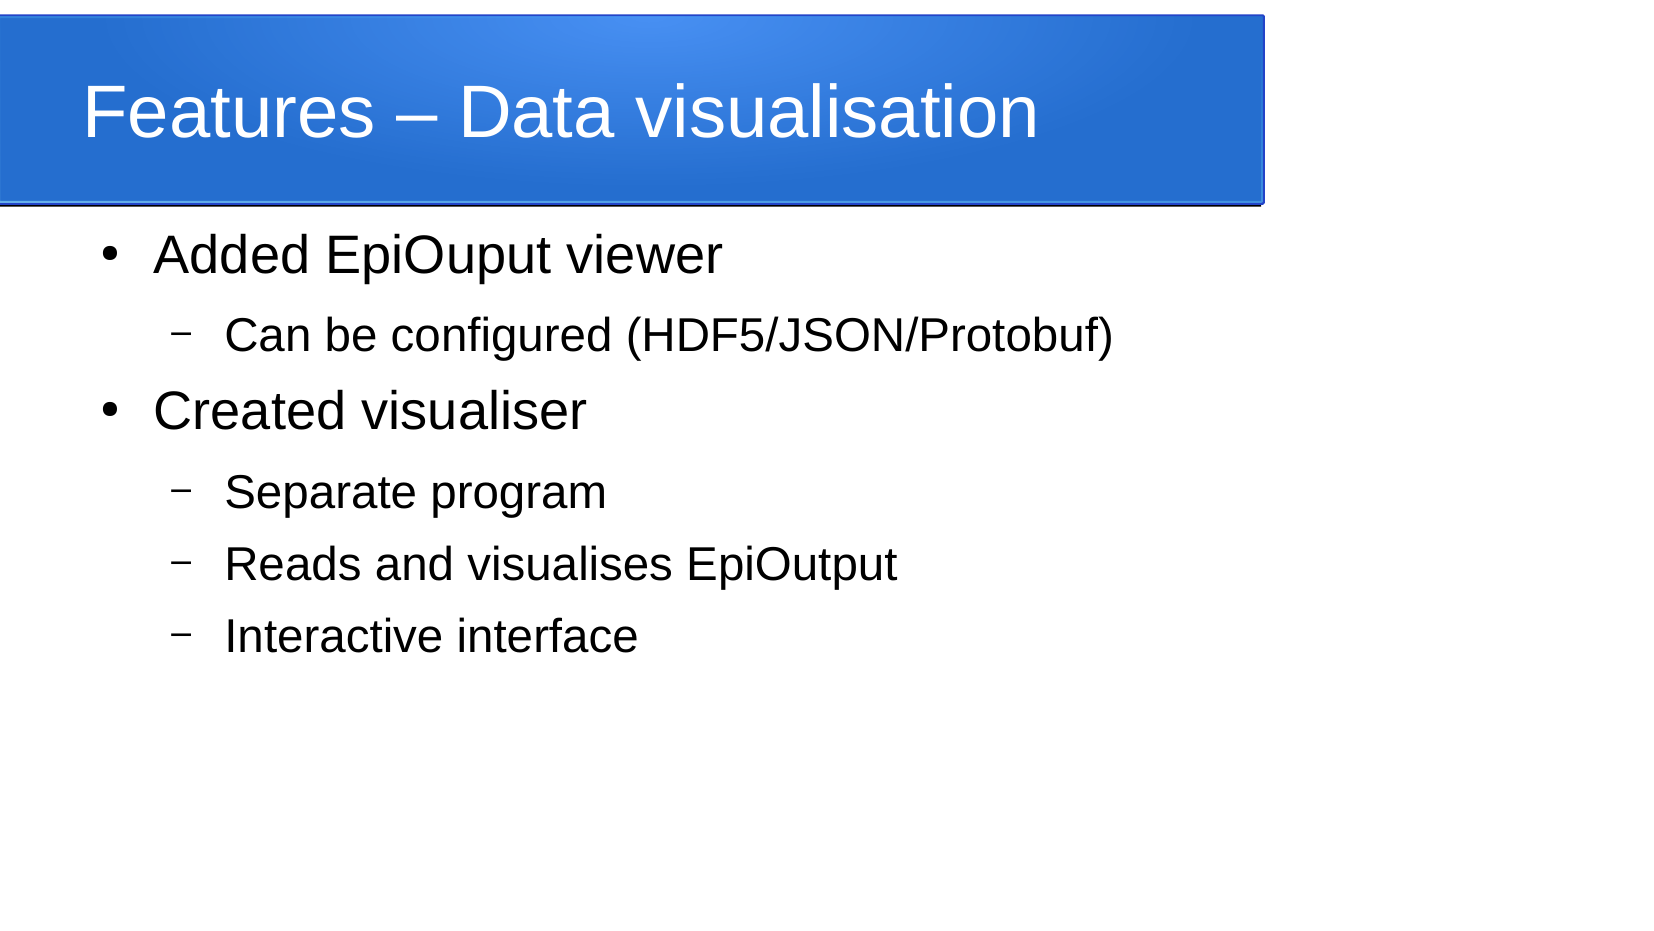

# Features – Data visualisation
Added EpiOuput viewer
Can be configured (HDF5/JSON/Protobuf)
Created visualiser
Separate program
Reads and visualises EpiOutput
Interactive interface